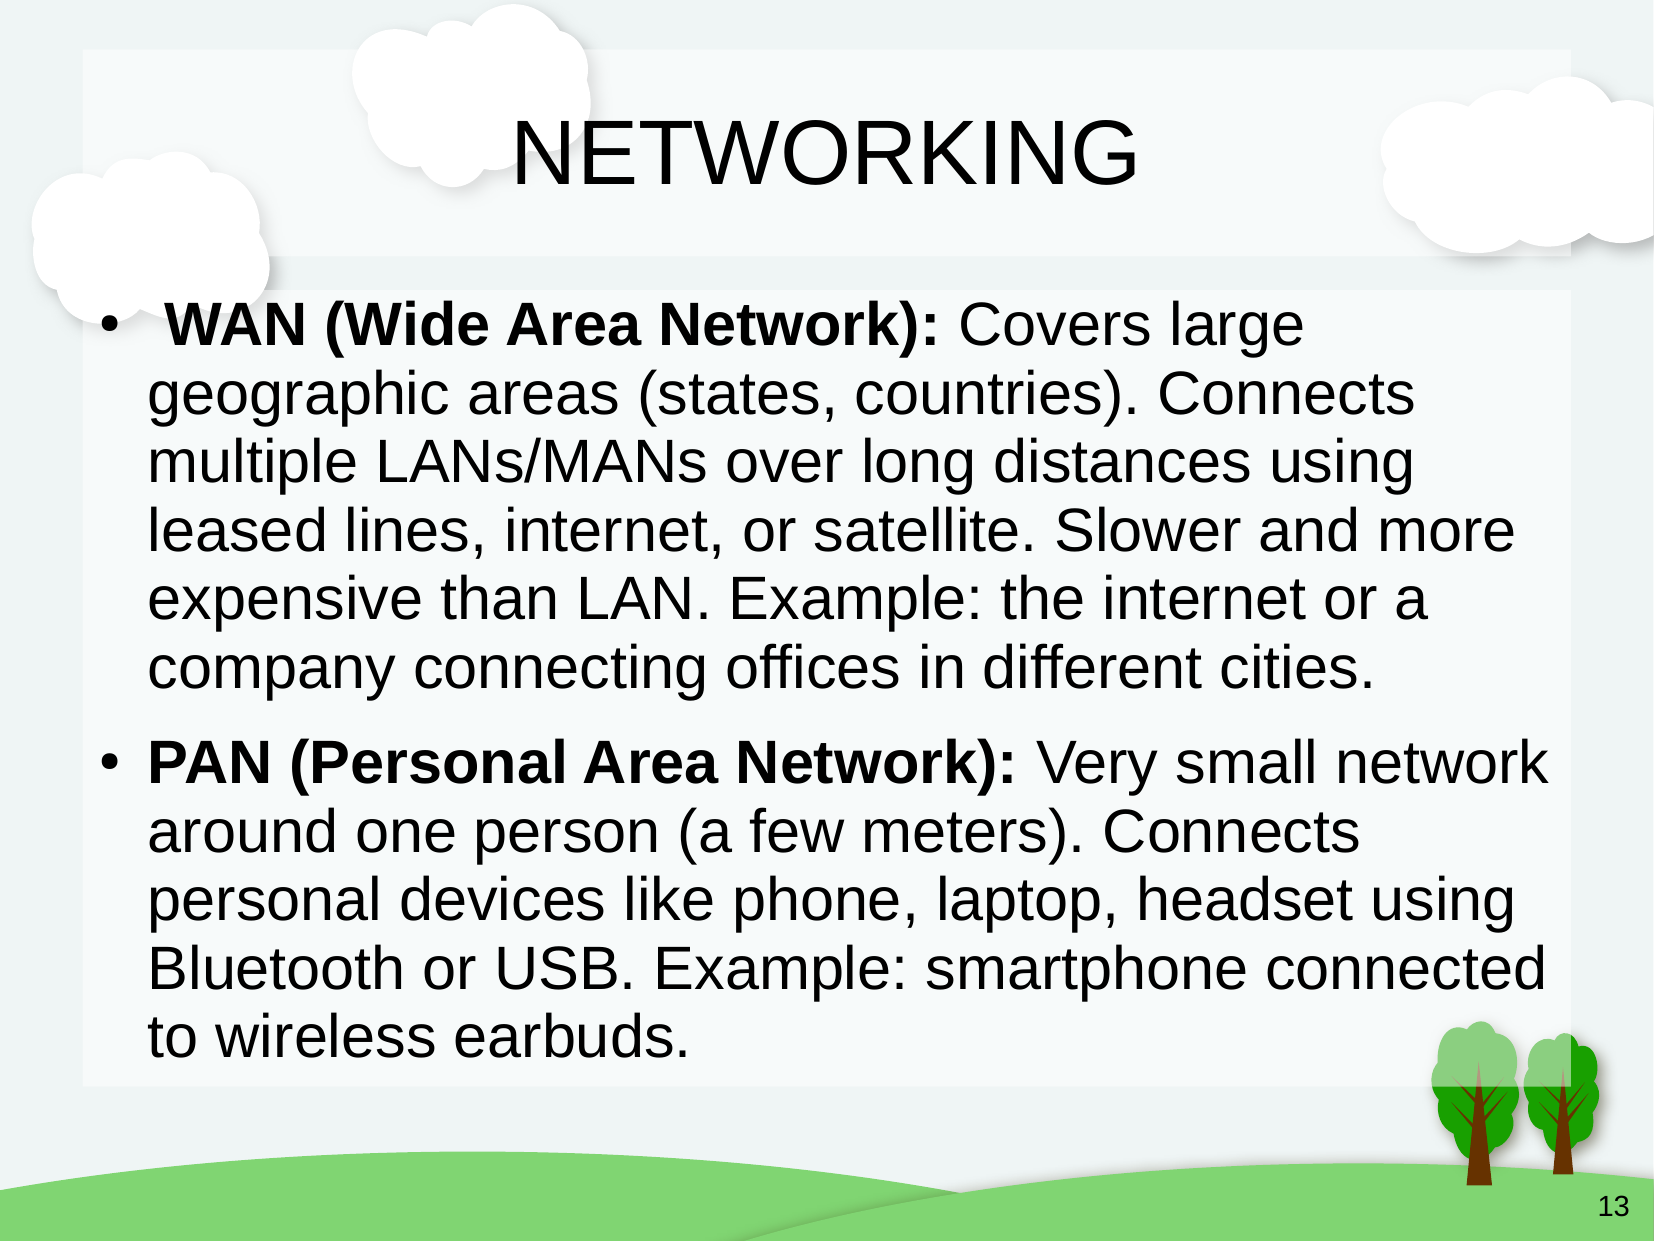

# NETWORKING
 WAN (Wide Area Network): Covers large geographic areas (states, countries). Connects multiple LANs/MANs over long distances using leased lines, internet, or satellite. Slower and more expensive than LAN. Example: the internet or a company connecting offices in different cities.
PAN (Personal Area Network): Very small network around one person (a few meters). Connects personal devices like phone, laptop, headset using Bluetooth or USB. Example: smartphone connected to wireless earbuds.
13